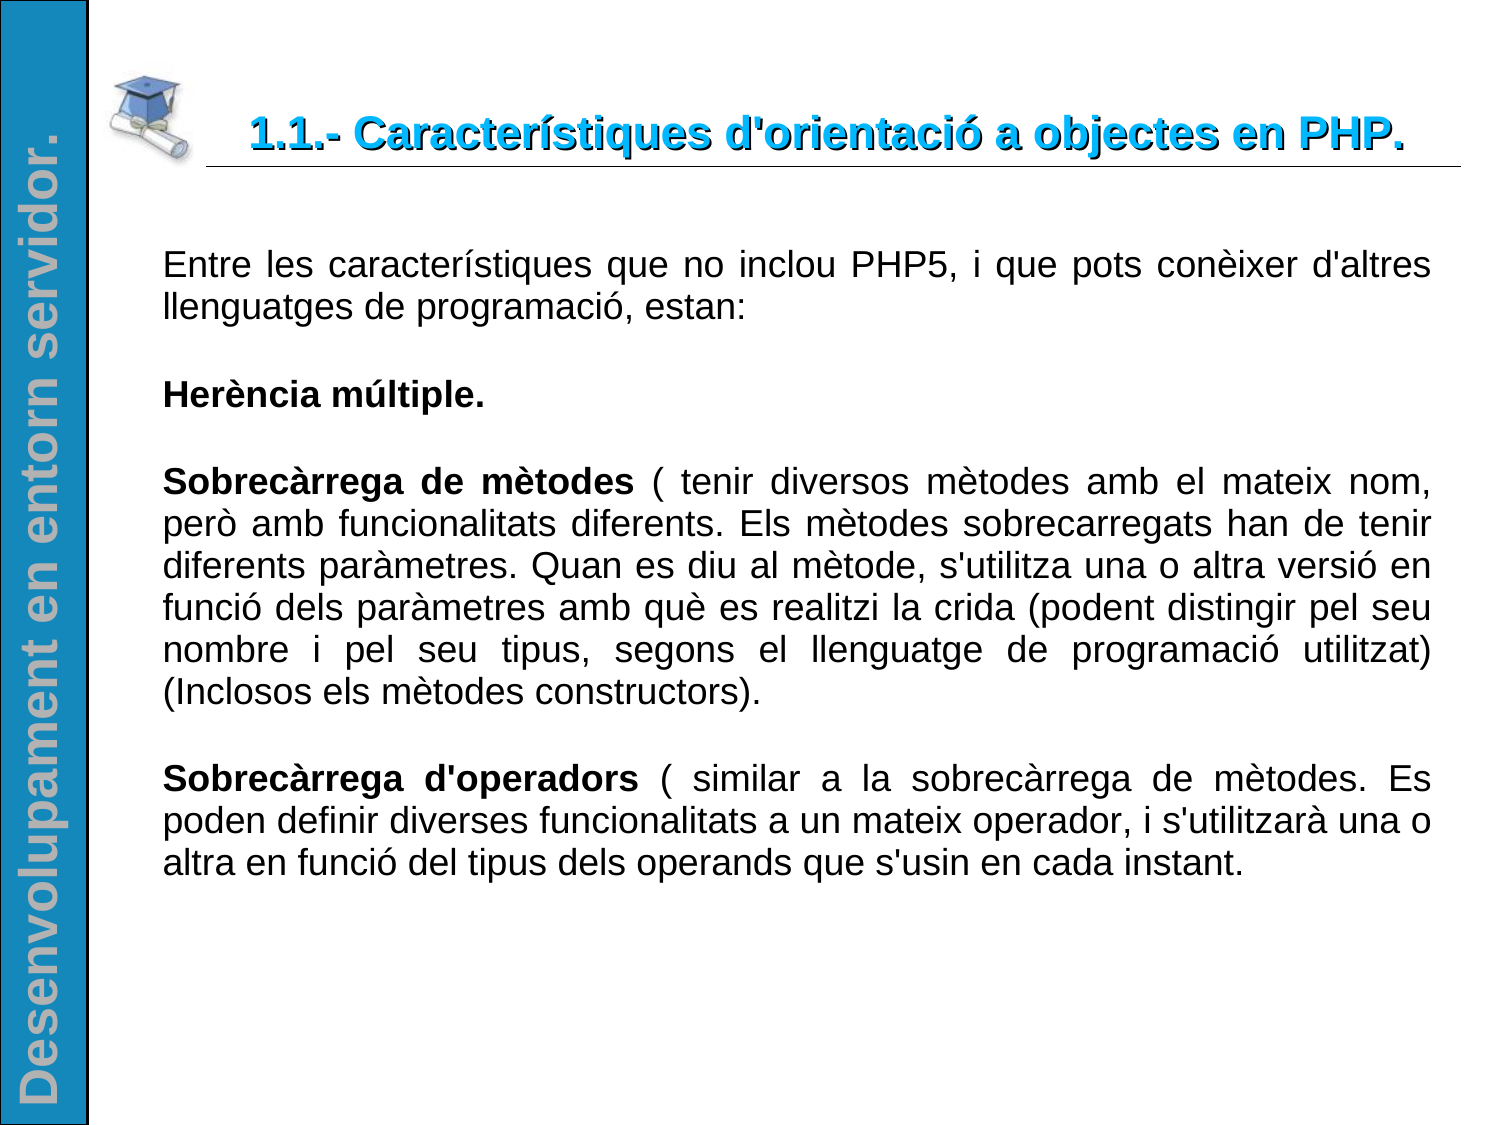

# 1.1.- Característiques d'orientació a objectes en PHP.
Entre les característiques que no inclou PHP5, i que pots conèixer d'altres llenguatges de programació, estan:
Herència múltiple.
Sobrecàrrega de mètodes ( tenir diversos mètodes amb el mateix nom, però amb funcionalitats diferents. Els mètodes sobrecarregats han de tenir diferents paràmetres. Quan es diu al mètode, s'utilitza una o altra versió en funció dels paràmetres amb què es realitzi la crida (podent distingir pel seu nombre i pel seu tipus, segons el llenguatge de programació utilitzat) (Inclosos els mètodes constructors).
Sobrecàrrega d'operadors ( similar a la sobrecàrrega de mètodes. Es poden definir diverses funcionalitats a un mateix operador, i s'utilitzarà una o altra en funció del tipus dels operands que s'usin en cada instant.